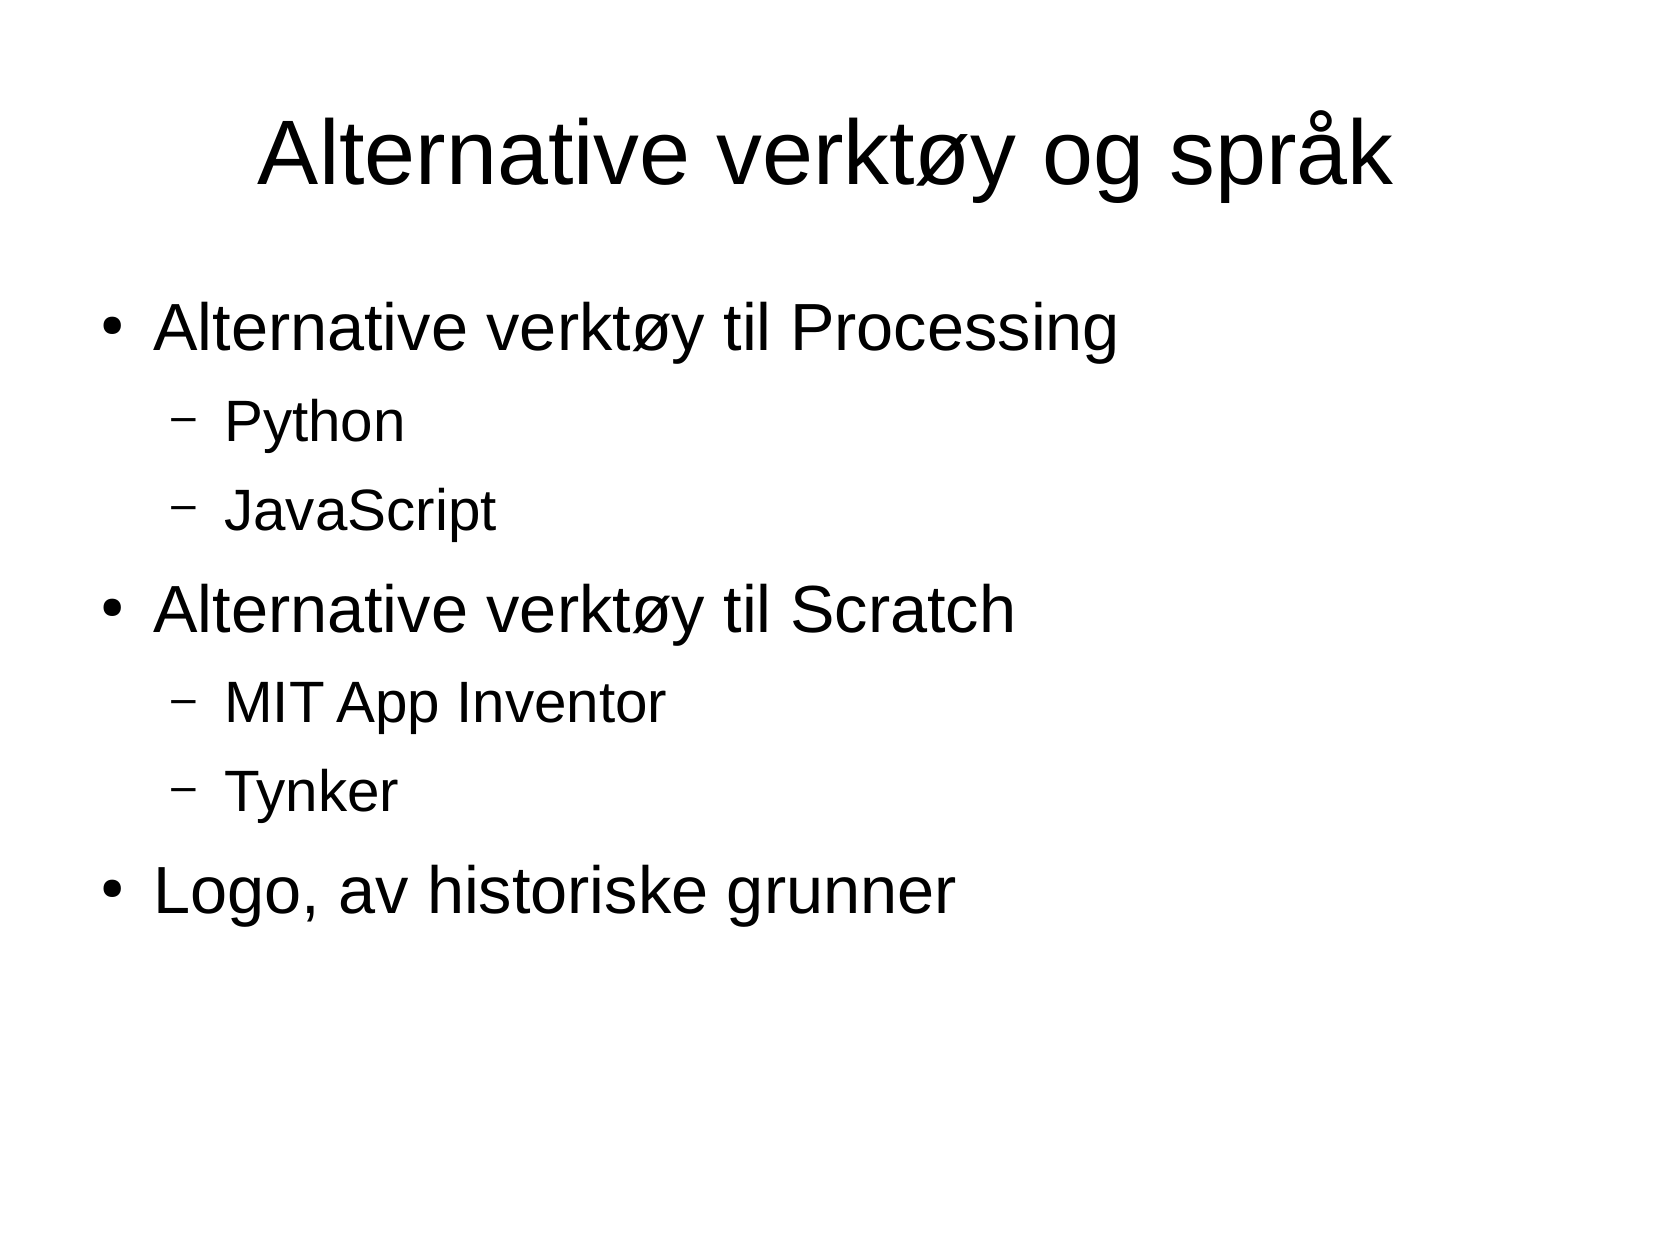

# Alternative verktøy og språk
Alternative verktøy til Processing
Python
JavaScript
Alternative verktøy til Scratch
MIT App Inventor
Tynker
Logo, av historiske grunner